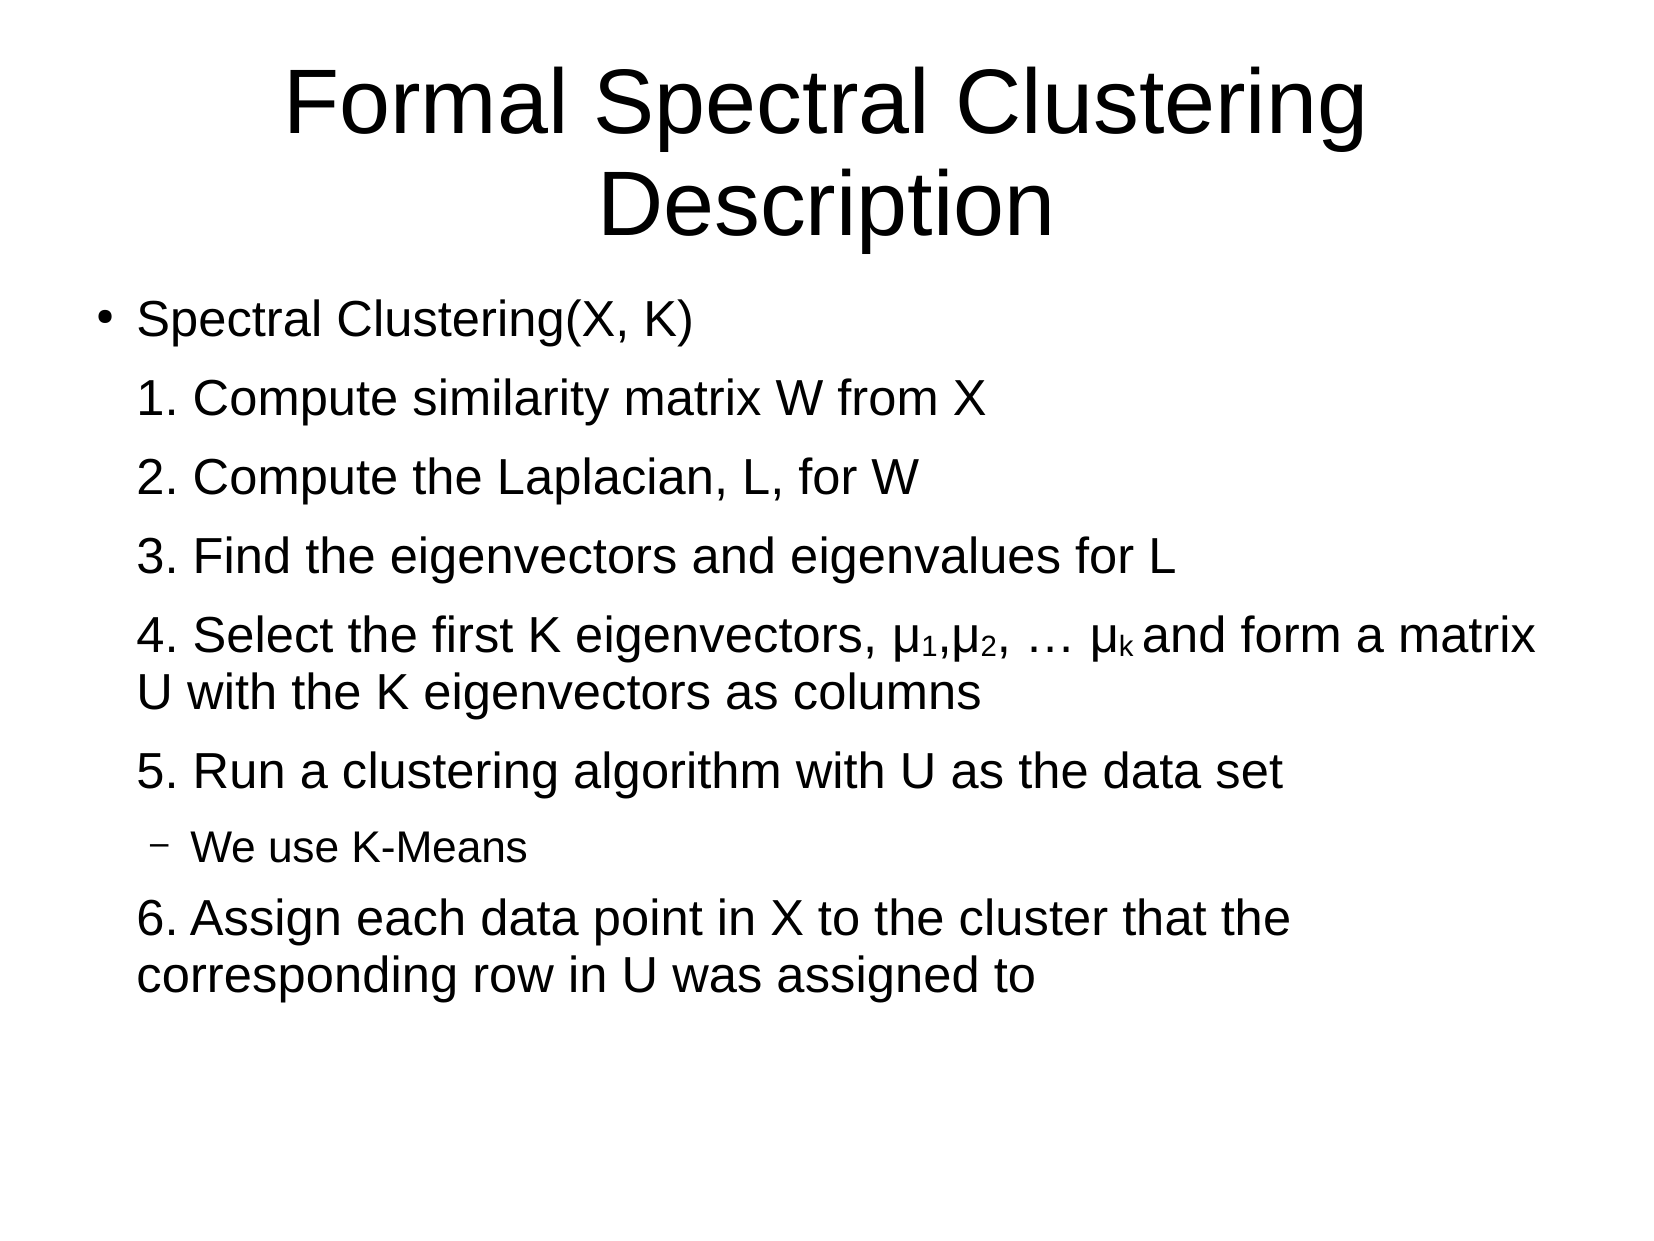

# Formal Spectral Clustering Description
Spectral Clustering(X, K)
1. Compute similarity matrix W from X
2. Compute the Laplacian, L, for W
3. Find the eigenvectors and eigenvalues for L
4. Select the first K eigenvectors, μ1,μ2, … μk and form a matrix U with the K eigenvectors as columns
5. Run a clustering algorithm with U as the data set
We use K-Means
6. Assign each data point in X to the cluster that the corresponding row in U was assigned to